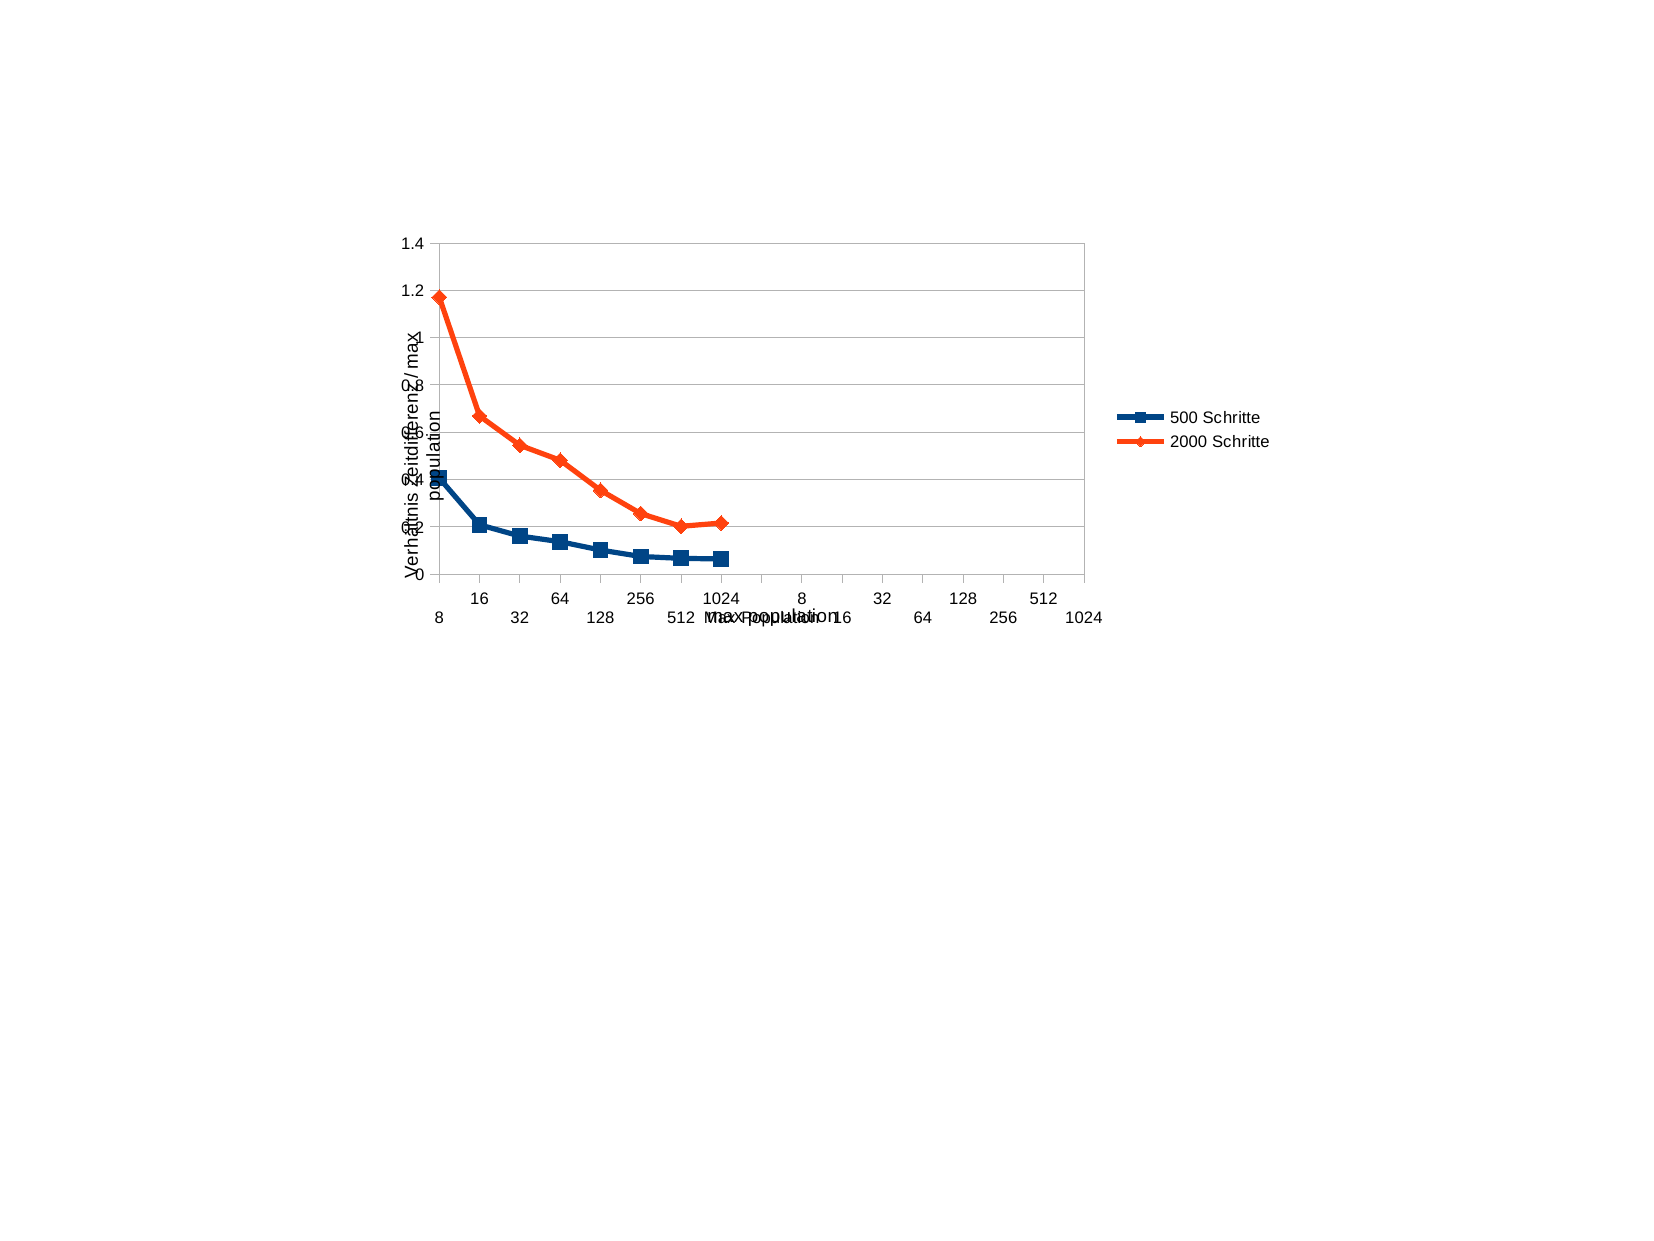

### Chart
| Category | 500 Schritte | 2000 Schritte |
|---|---|---|
| 8 | 0.4057875 | 1.171525 |
| 16 | 0.2083375 | 0.668825 |
| 32 | 0.160703125 | 0.54469375 |
| 64 | 0.1367765625 | 0.48129375 |
| 128 | 0.10158359375 | 0.35425859375 |
| 256 | 0.07423984375 | 0.2556984375 |
| 512 | 0.0662291015625 | 0.2020546875 |
| 1024 | 0.06375068359375 | 0.2160099609375 |
| Max Population | None | None |
| 8 | None | None |
| 16 | None | None |
| 32 | None | None |
| 64 | None | None |
| 128 | None | None |
| 256 | None | None |
| 512 | None | None |
| 1024 | None | None |